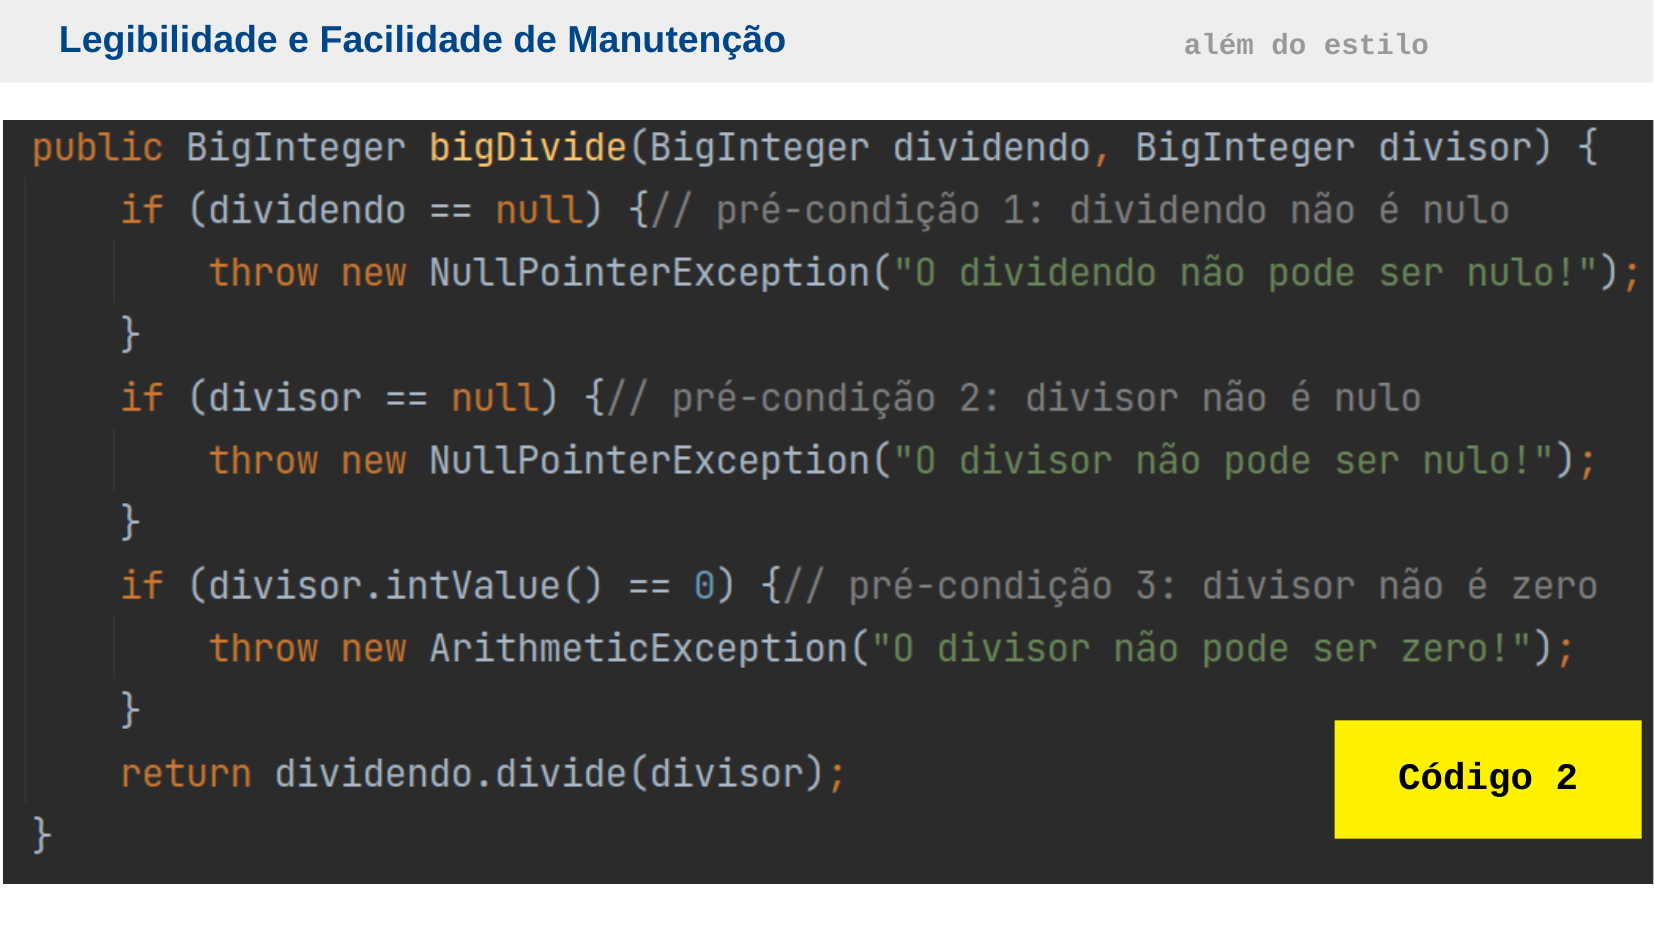

Legibilidade e Facilidade de Manutenção
além do estilo
Código 2
#